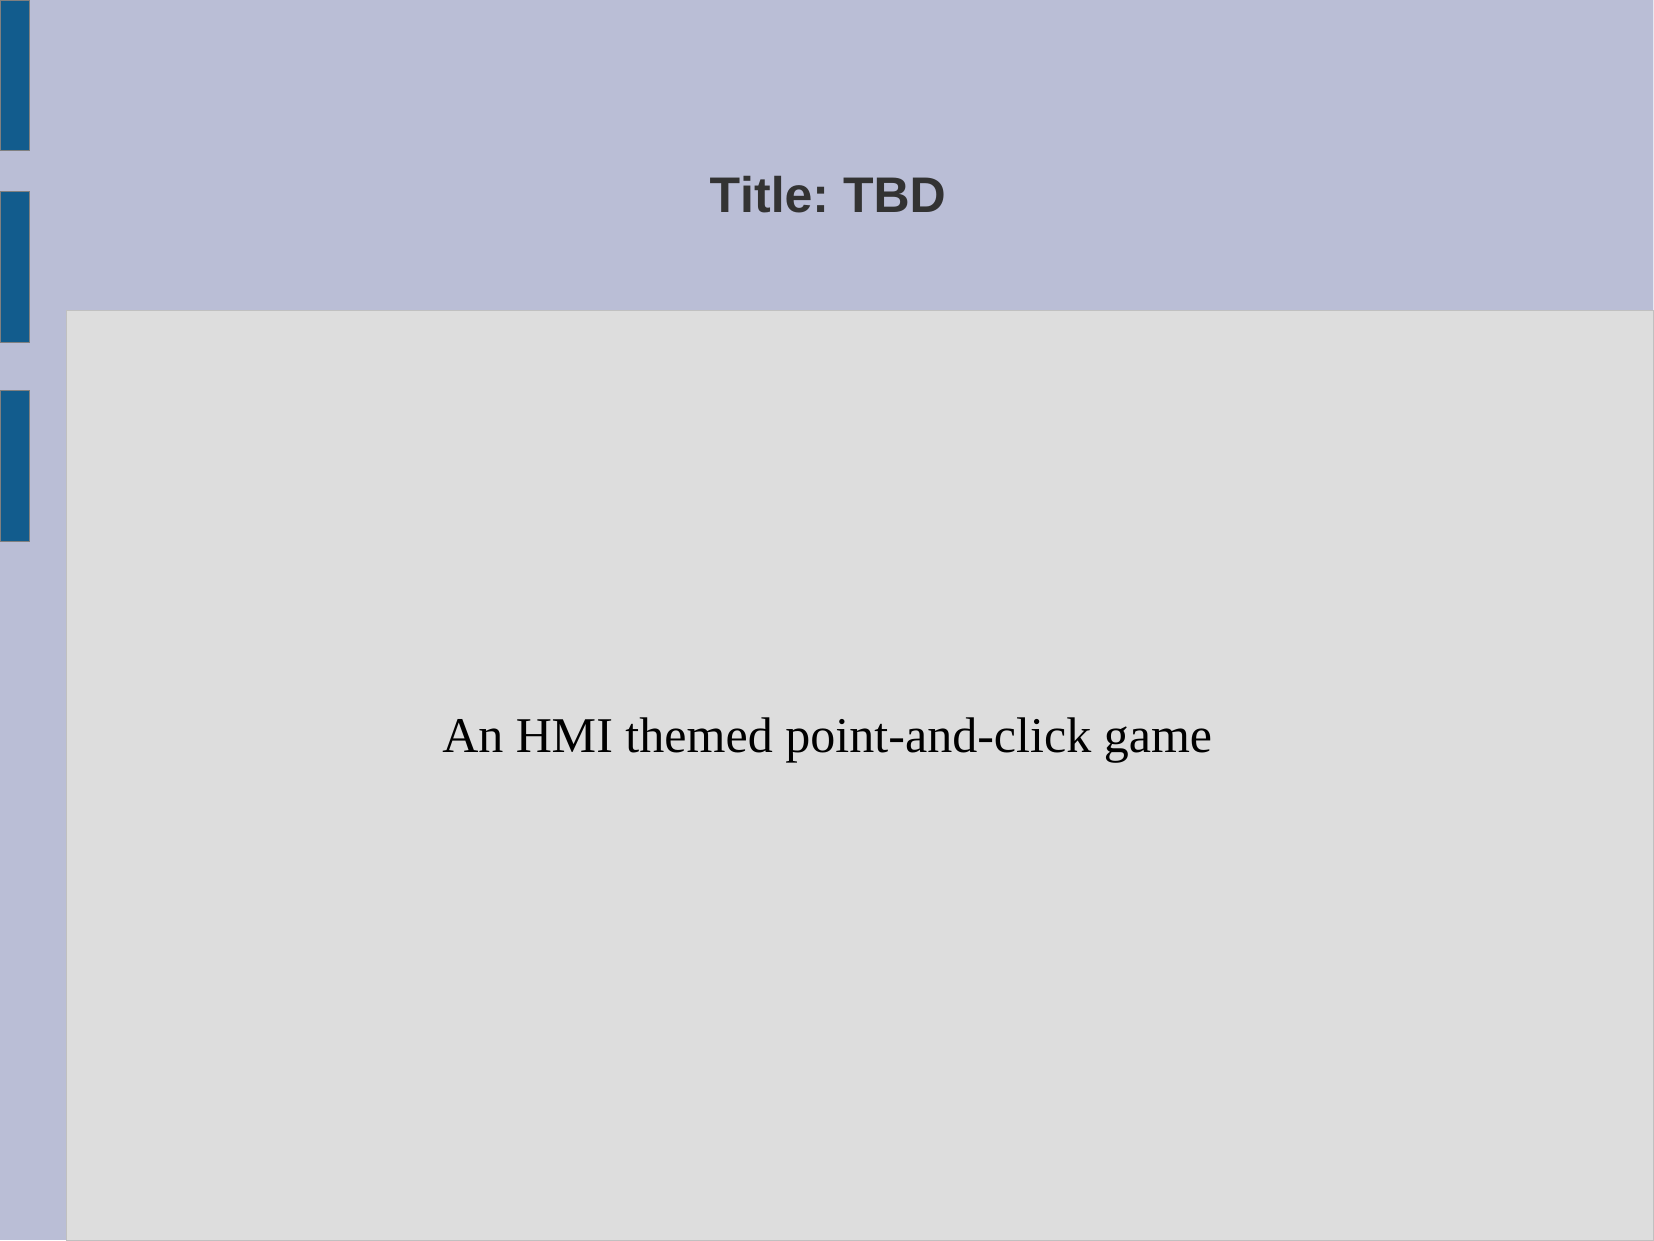

# Title: TBD
An HMI themed point-and-click game